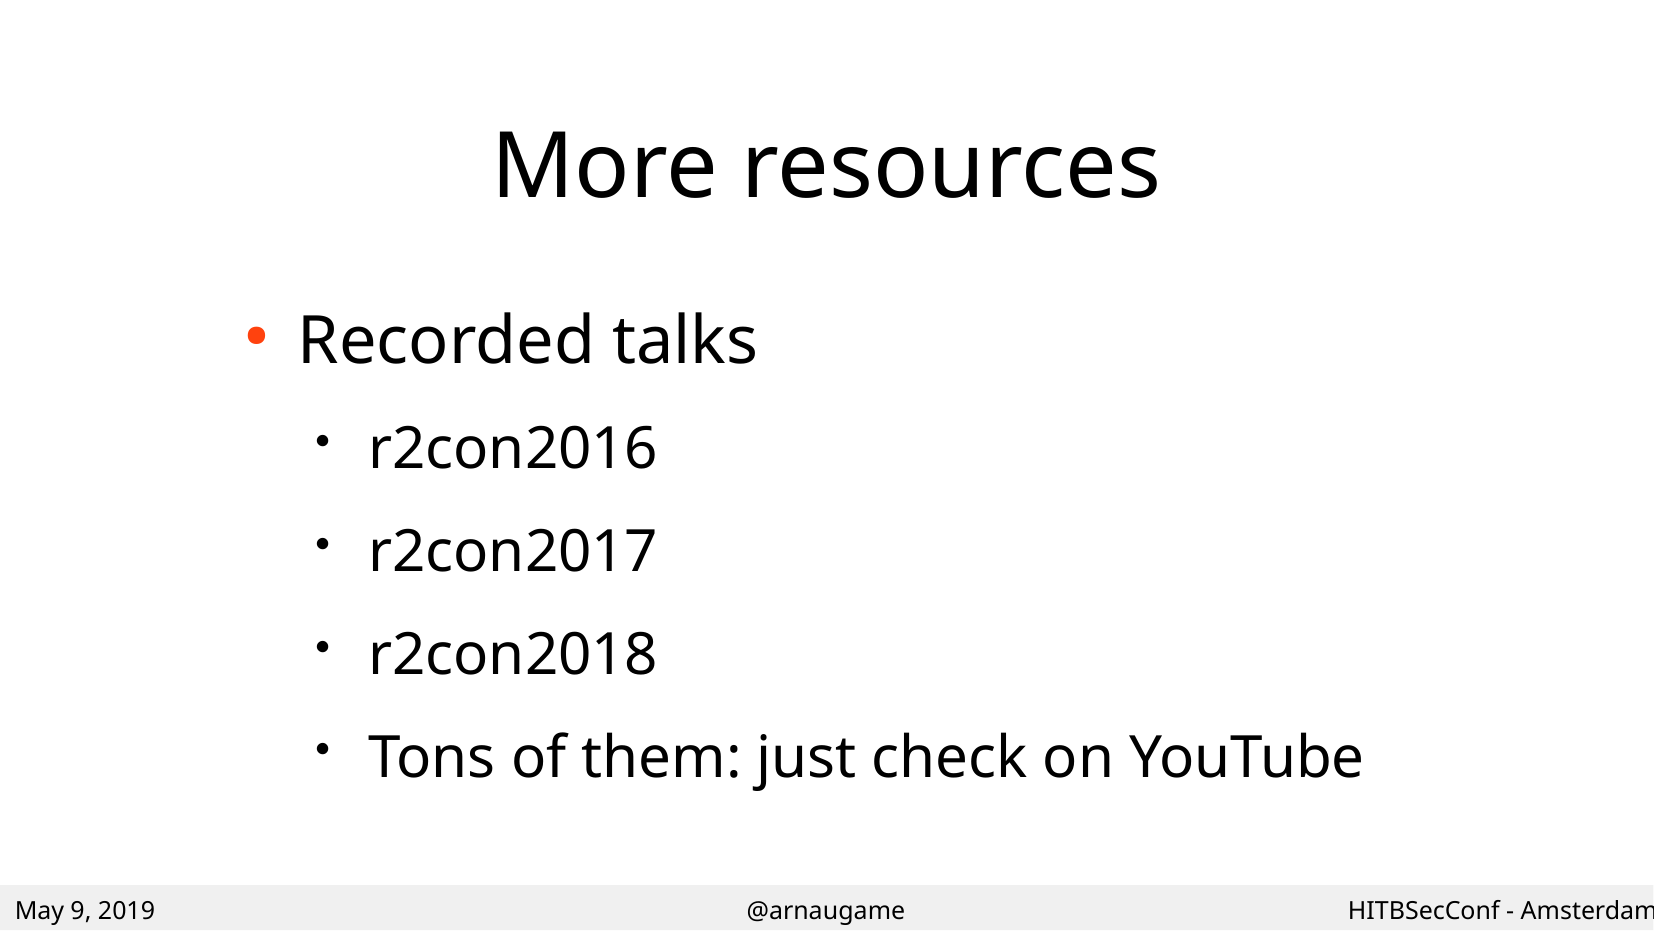

# More resources
Recorded talks
r2con2016
r2con2017
r2con2018
Tons of them: just check on YouTube
May 9, 2019
@arnaugamez
HITBSecConf - Amsterdam